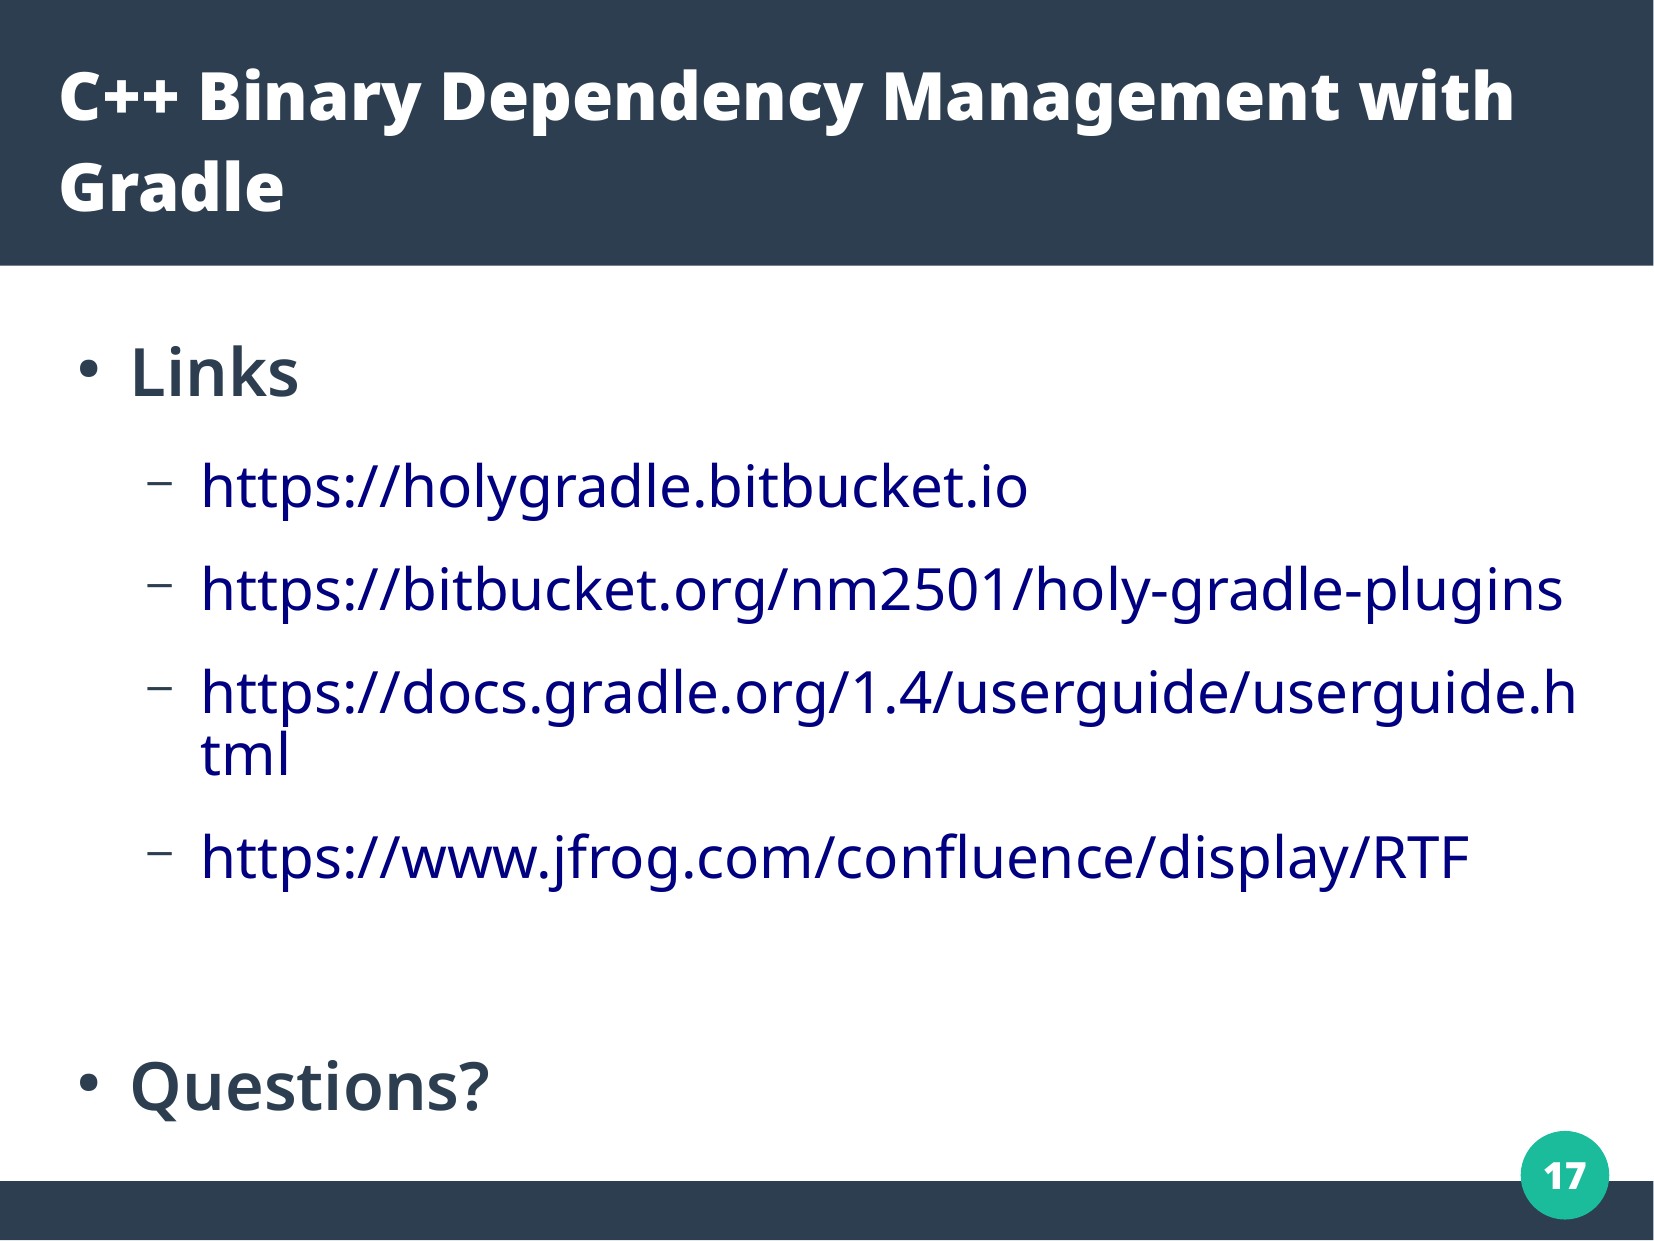

# C++ Binary Dependency Management with Gradle
Links
https://holygradle.bitbucket.io
https://bitbucket.org/nm2501/holy-gradle-plugins
https://docs.gradle.org/1.4/userguide/userguide.html
https://www.jfrog.com/confluence/display/RTF
Questions?
17